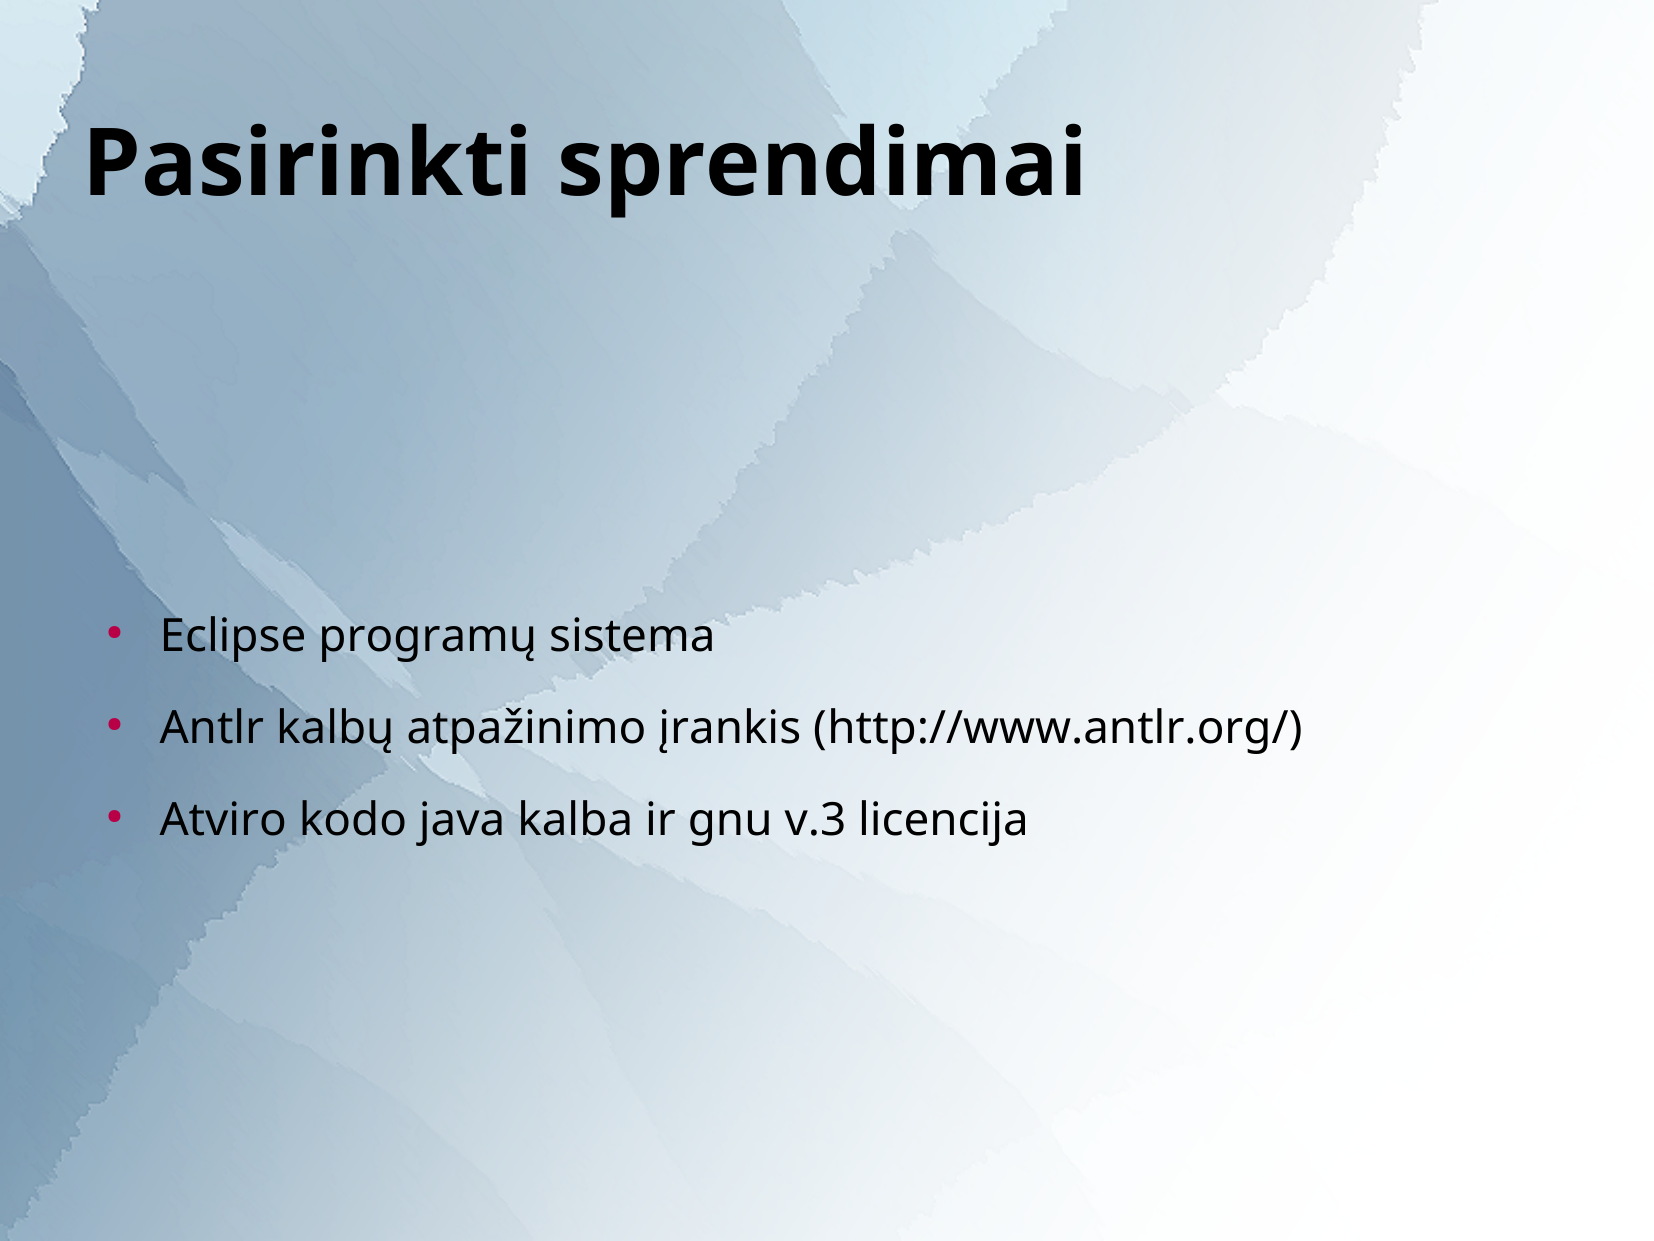

# Pasirinkti sprendimai
Eclipse programų sistema
Antlr kalbų atpažinimo įrankis (http://www.antlr.org/)
Atviro kodo java kalba ir gnu v.3 licencija